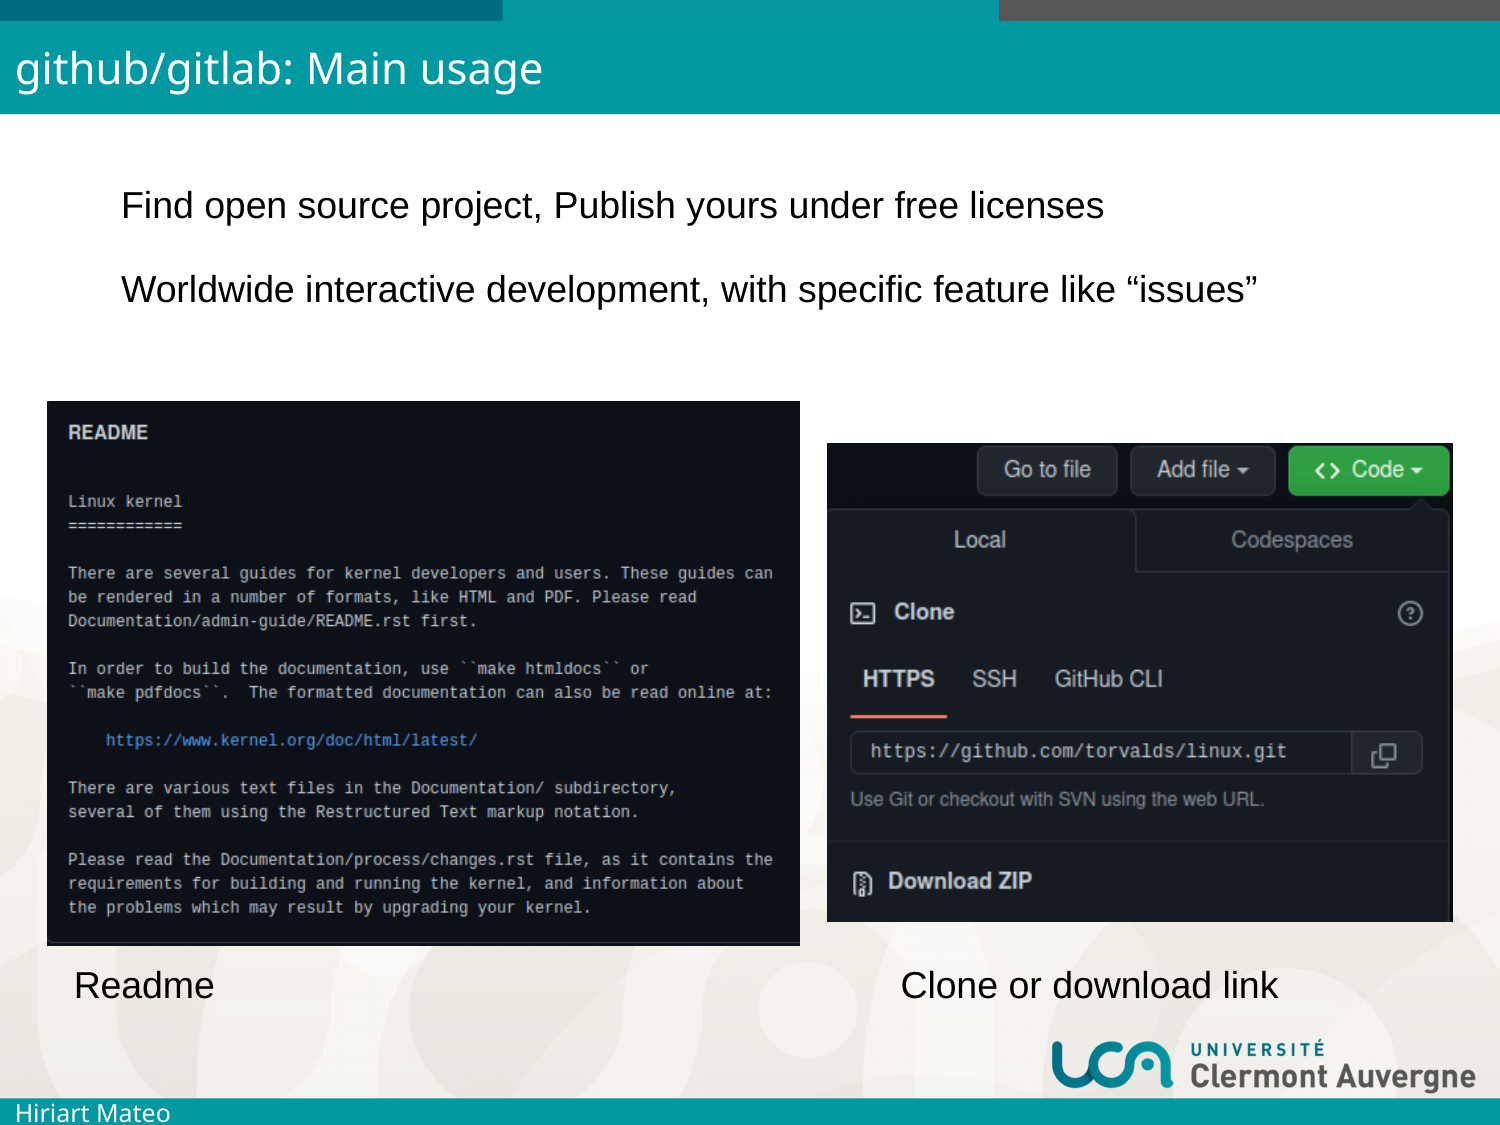

github/gitlab: Main usage
Find open source project, Publish yours under free licenses
Worldwide interactive development, with specific feature like “issues”
Readme
Clone or download link
Hiriart Mateo